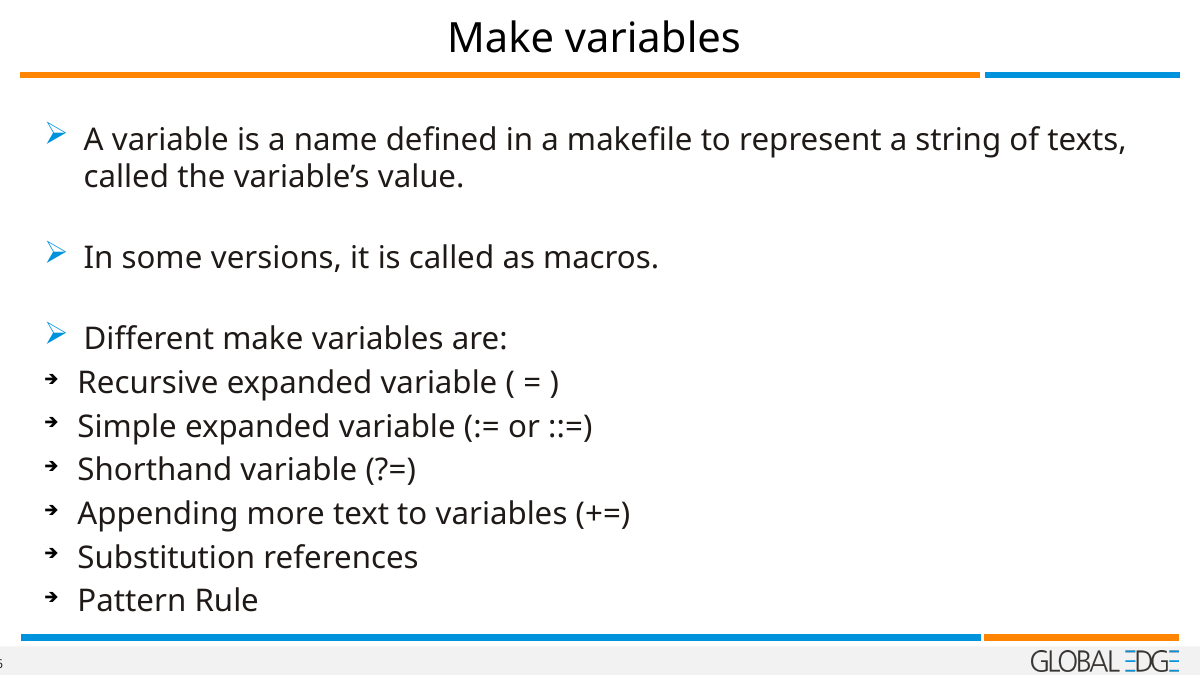

Make variables
# A variable is a name defined in a makefile to represent a string of texts, called the variable’s value.
In some versions, it is called as macros.
Different make variables are:
Recursive expanded variable ( = )
Simple expanded variable (:= or ::=)
Shorthand variable (?=)
Appending more text to variables (+=)
Substitution references
Pattern Rule